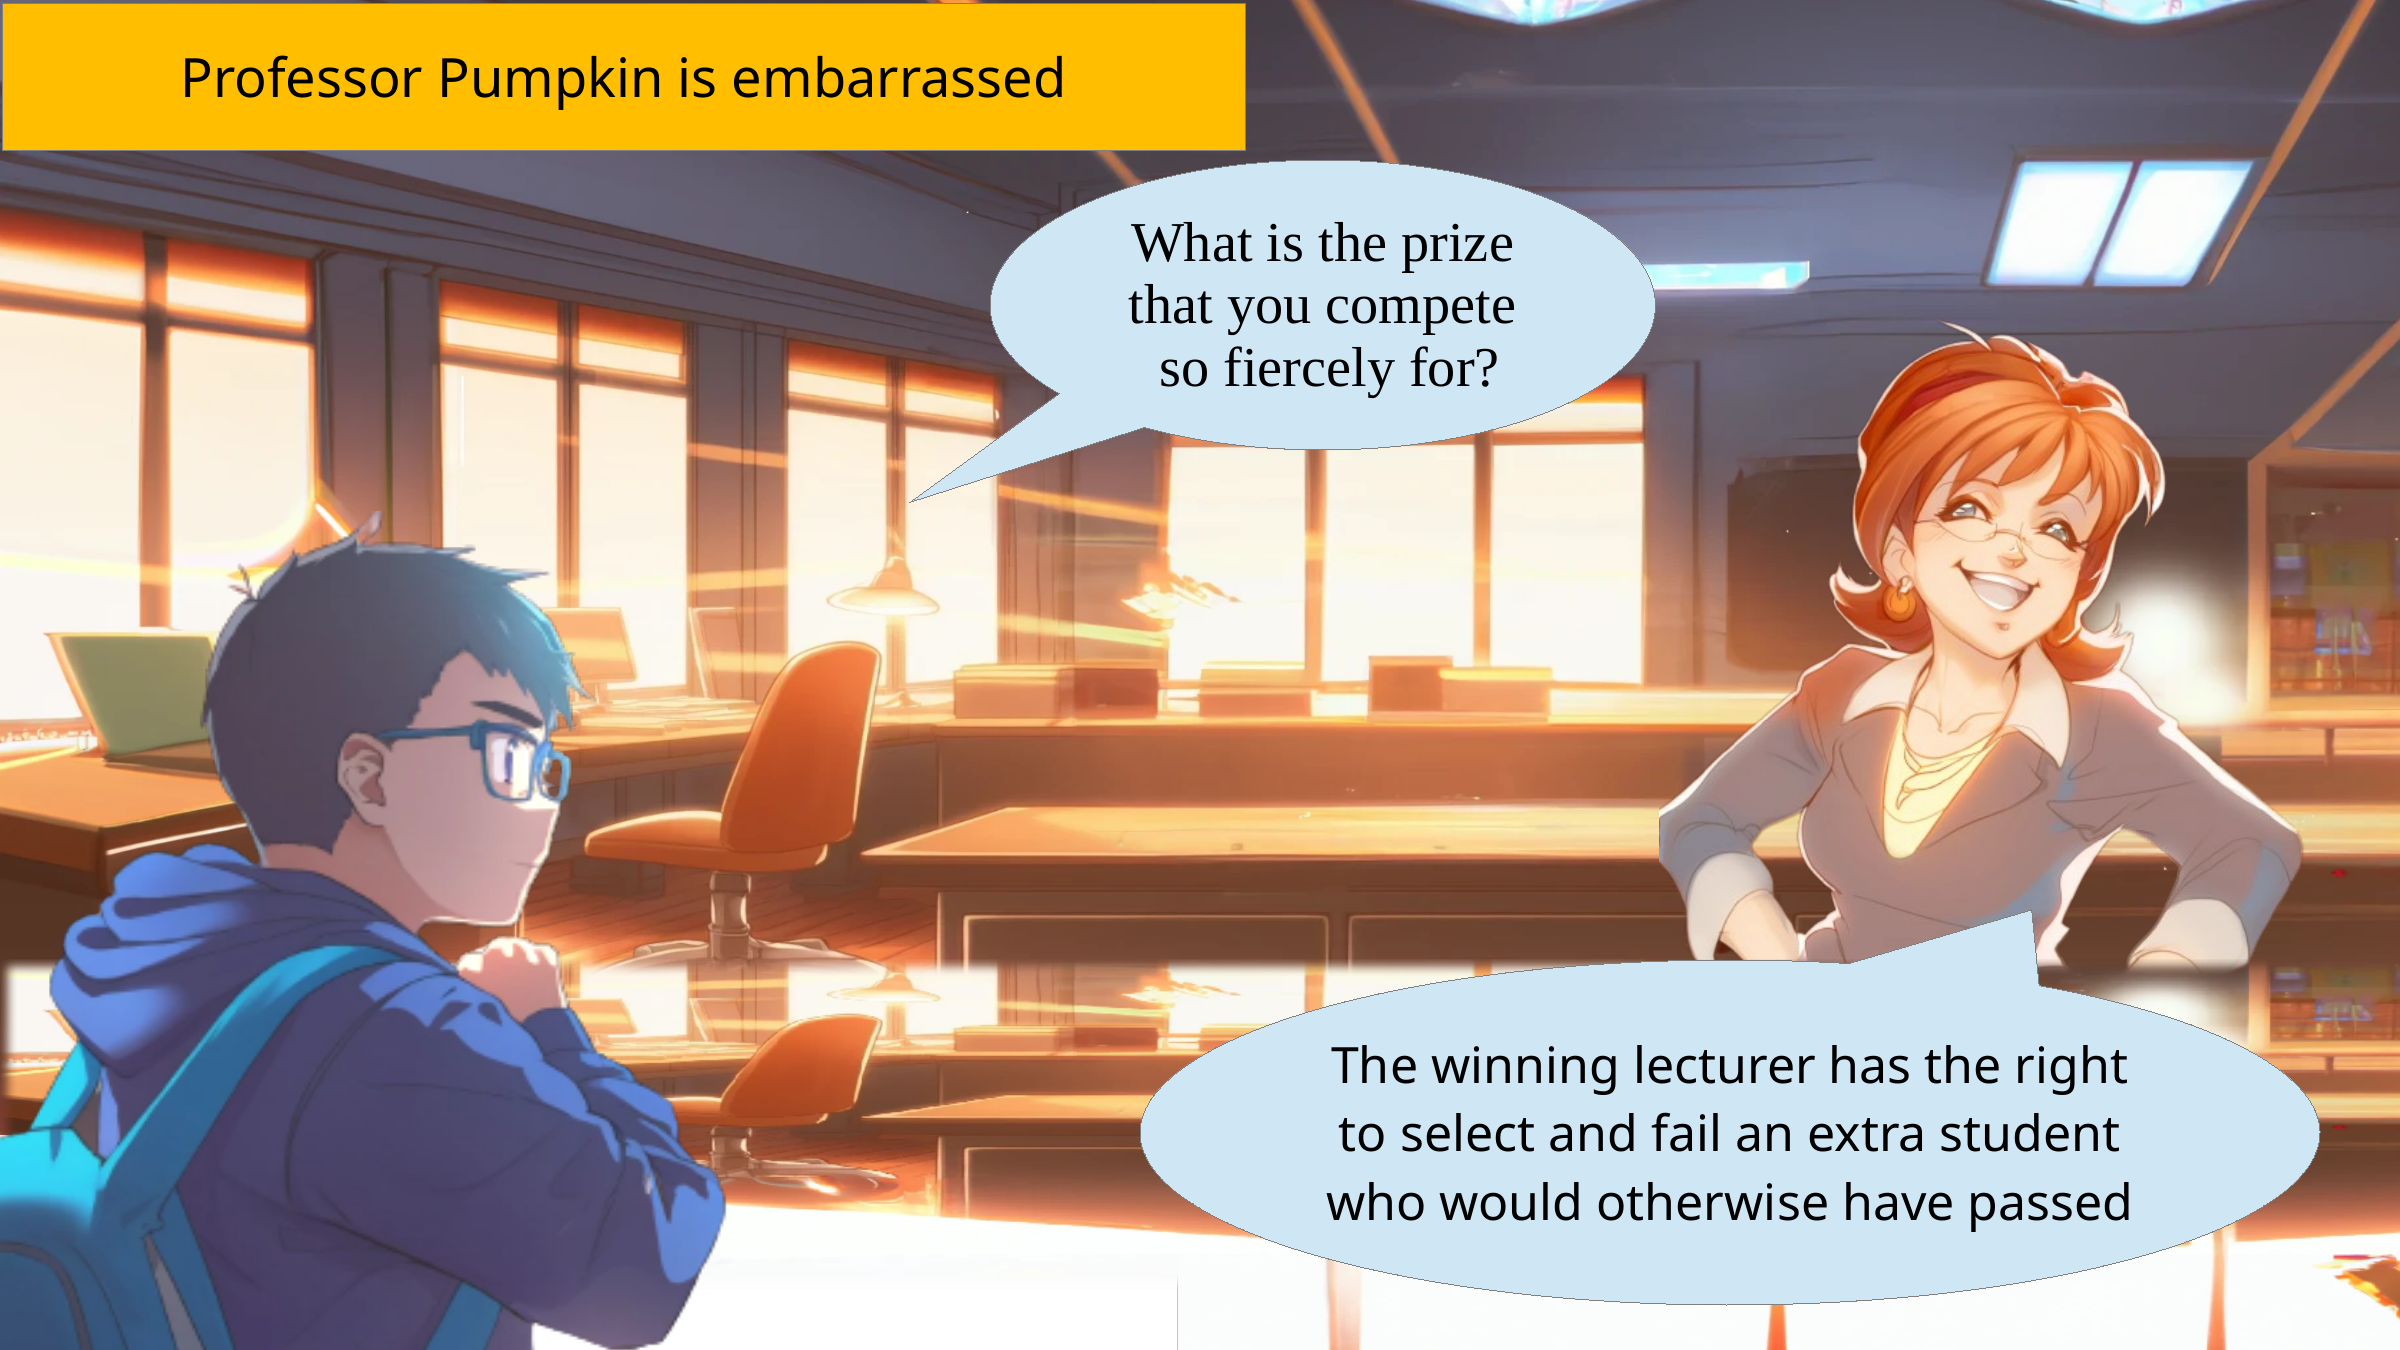

Professor Pumpkin is embarrassed
What is the prize
that you compete
 so fiercely for?
The winning lecturer has the right
to select and fail an extra student
who would otherwise have passed